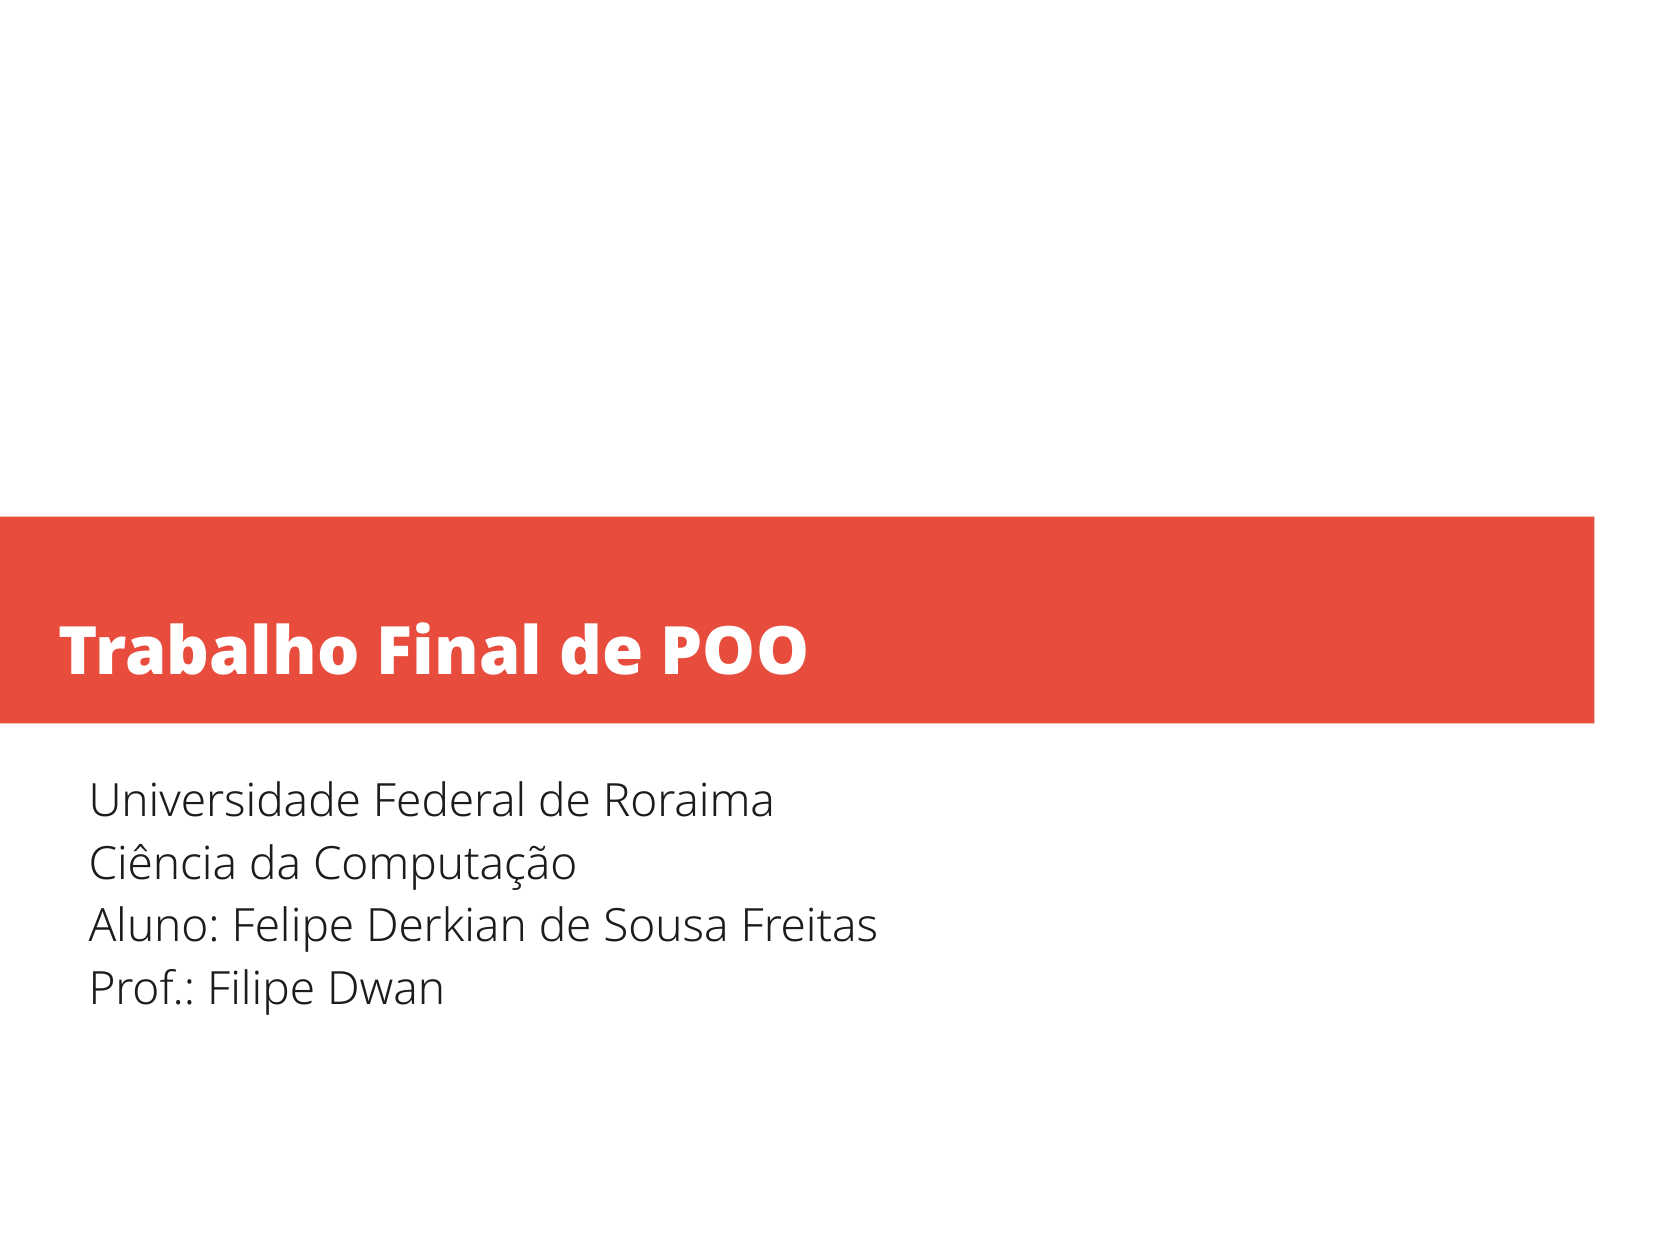

# Trabalho Final de POO
Universidade Federal de Roraima
Ciência da Computação
Aluno: Felipe Derkian de Sousa Freitas
Prof.: Filipe Dwan